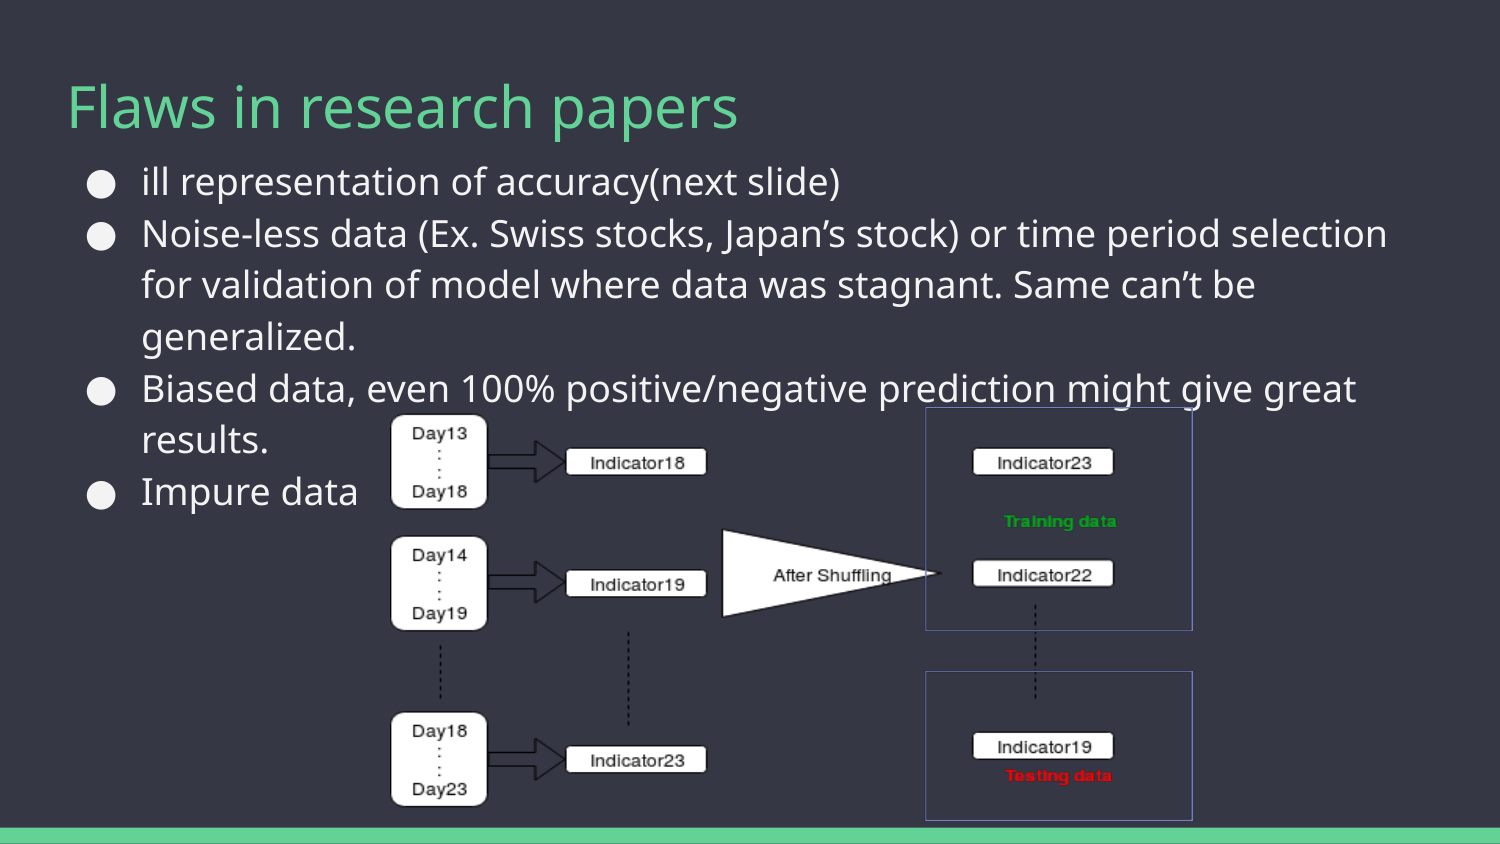

# Flaws in research papers
ill representation of accuracy(next slide)
Noise-less data (Ex. Swiss stocks, Japan’s stock) or time period selection for validation of model where data was stagnant. Same can’t be generalized.
Biased data, even 100% positive/negative prediction might give great results.
Impure data